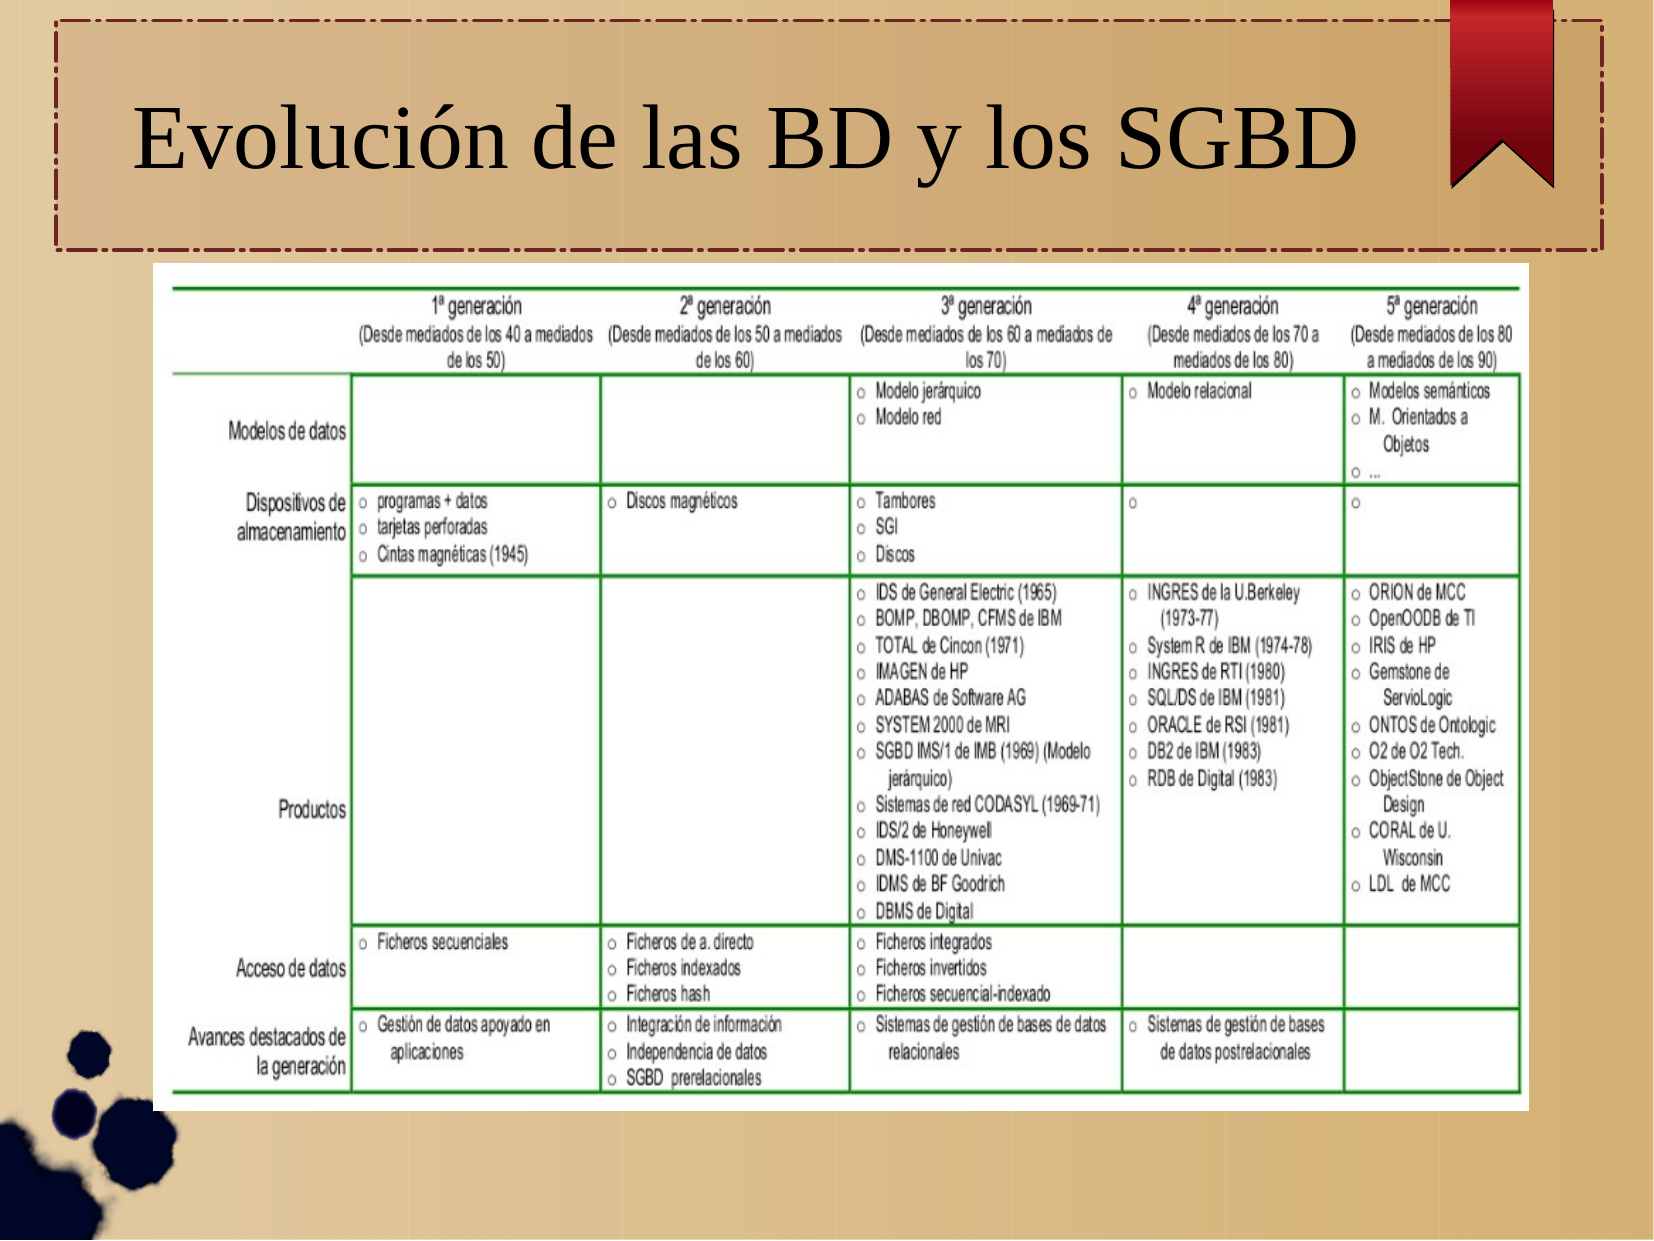

# Evolución de las BD y los SGBD